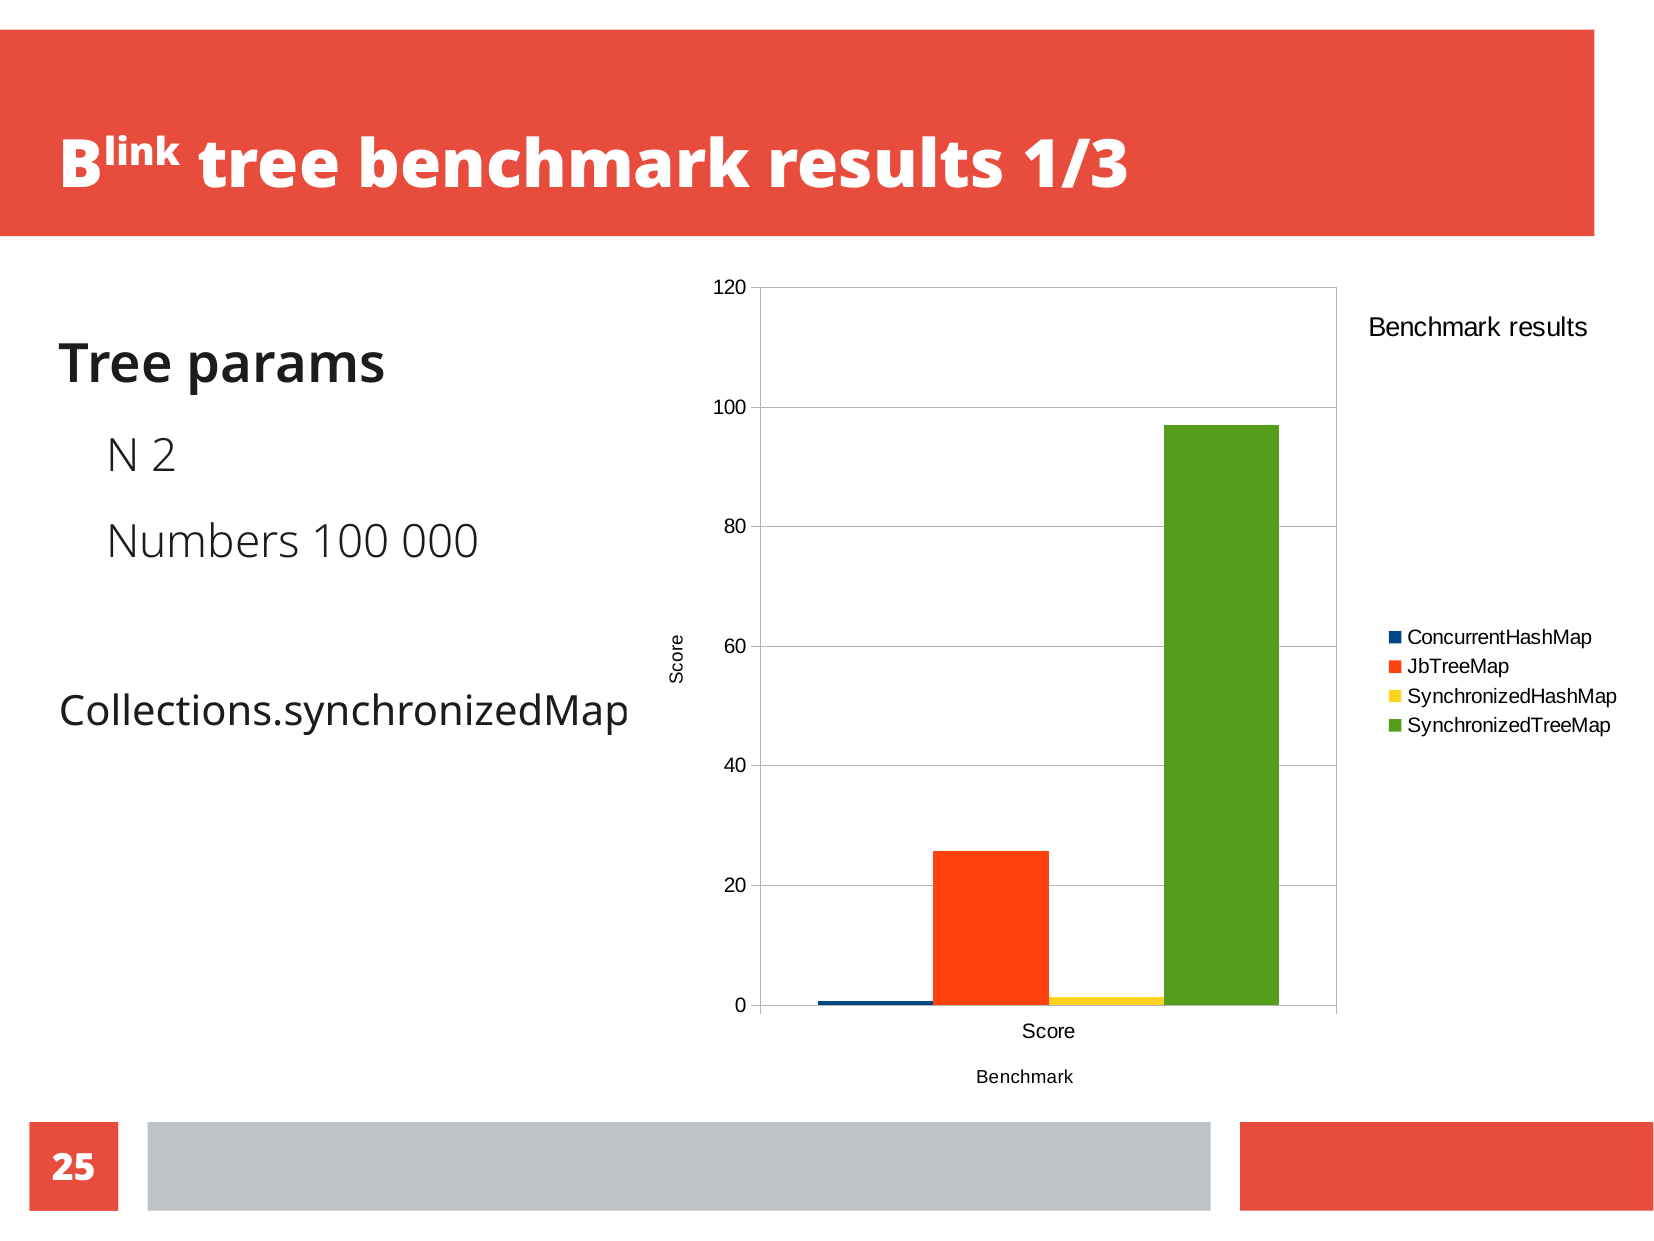

# Blink tree benchmark results 1/3
### Chart: Benchmark results
| Category | ConcurrentHashMap | JbTreeMap | SynchronizedHashMap | SynchronizedTreeMap |
|---|---|---|---|---|
| Score | 0.650622 | 25.679852 | 1.274191 | 97.059715 |Tree params
N 2
Numbers 100 000
Collections.synchronizedMap(
25